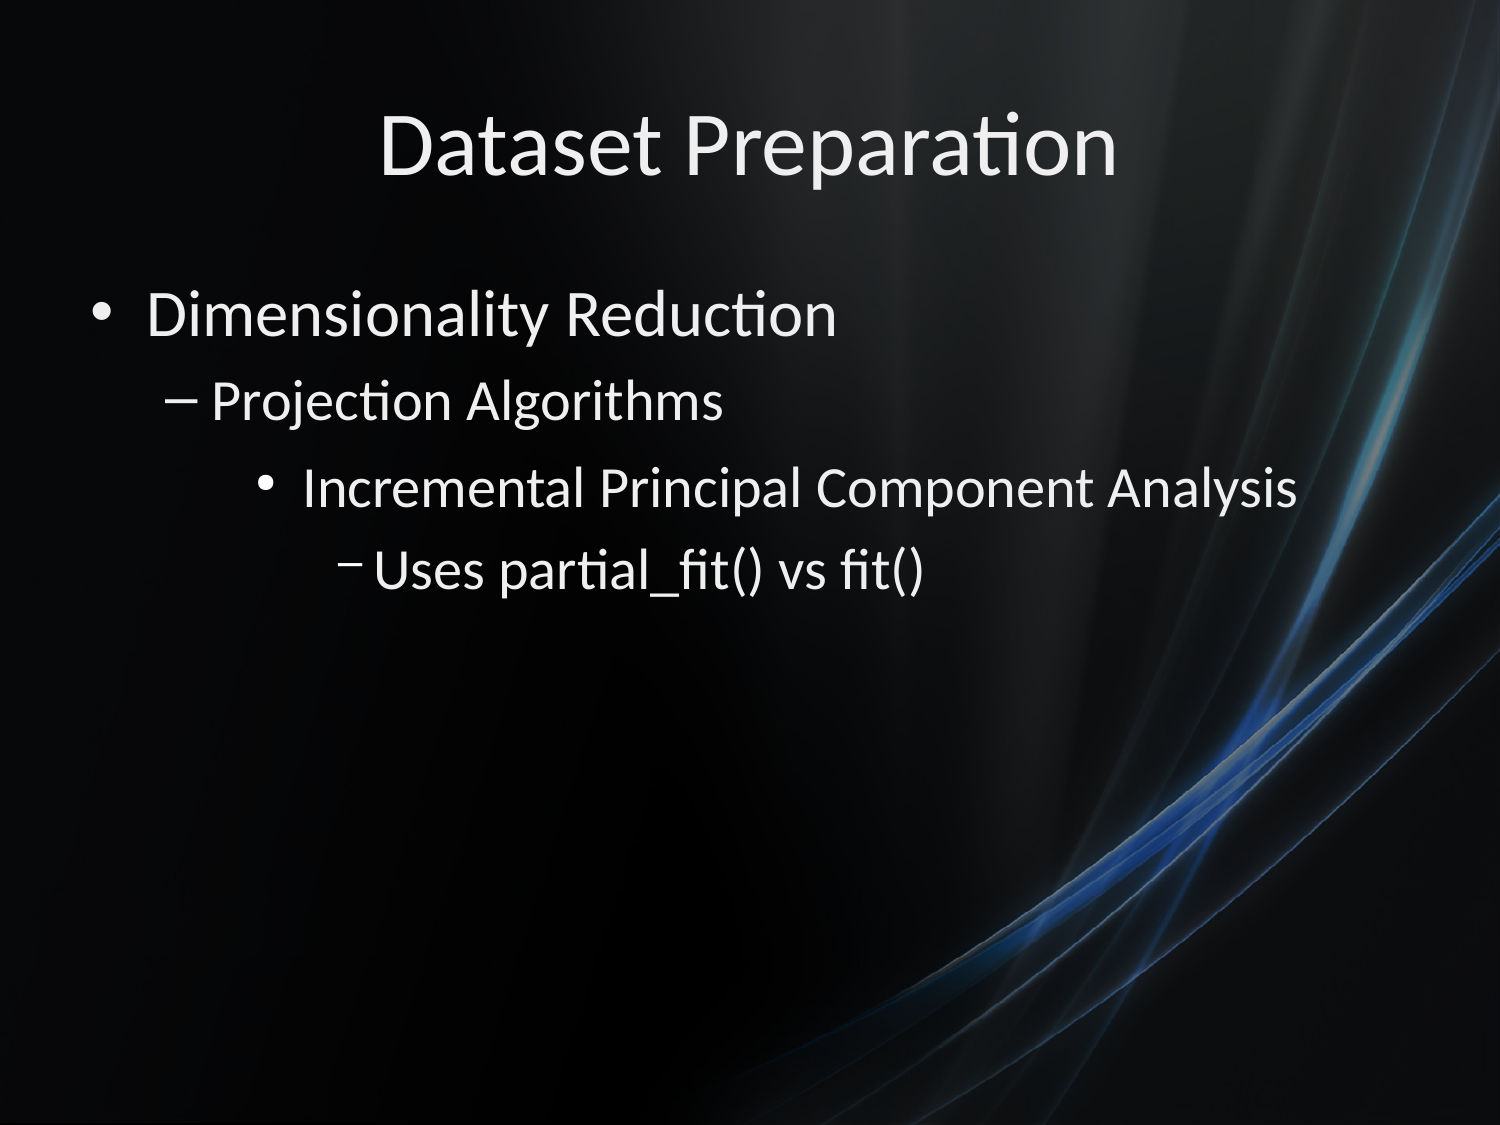

# Dataset Preparation
Dimensionality Reduction
Projection Algorithms
Incremental Principal Component Analysis
Uses partial_fit() vs fit()